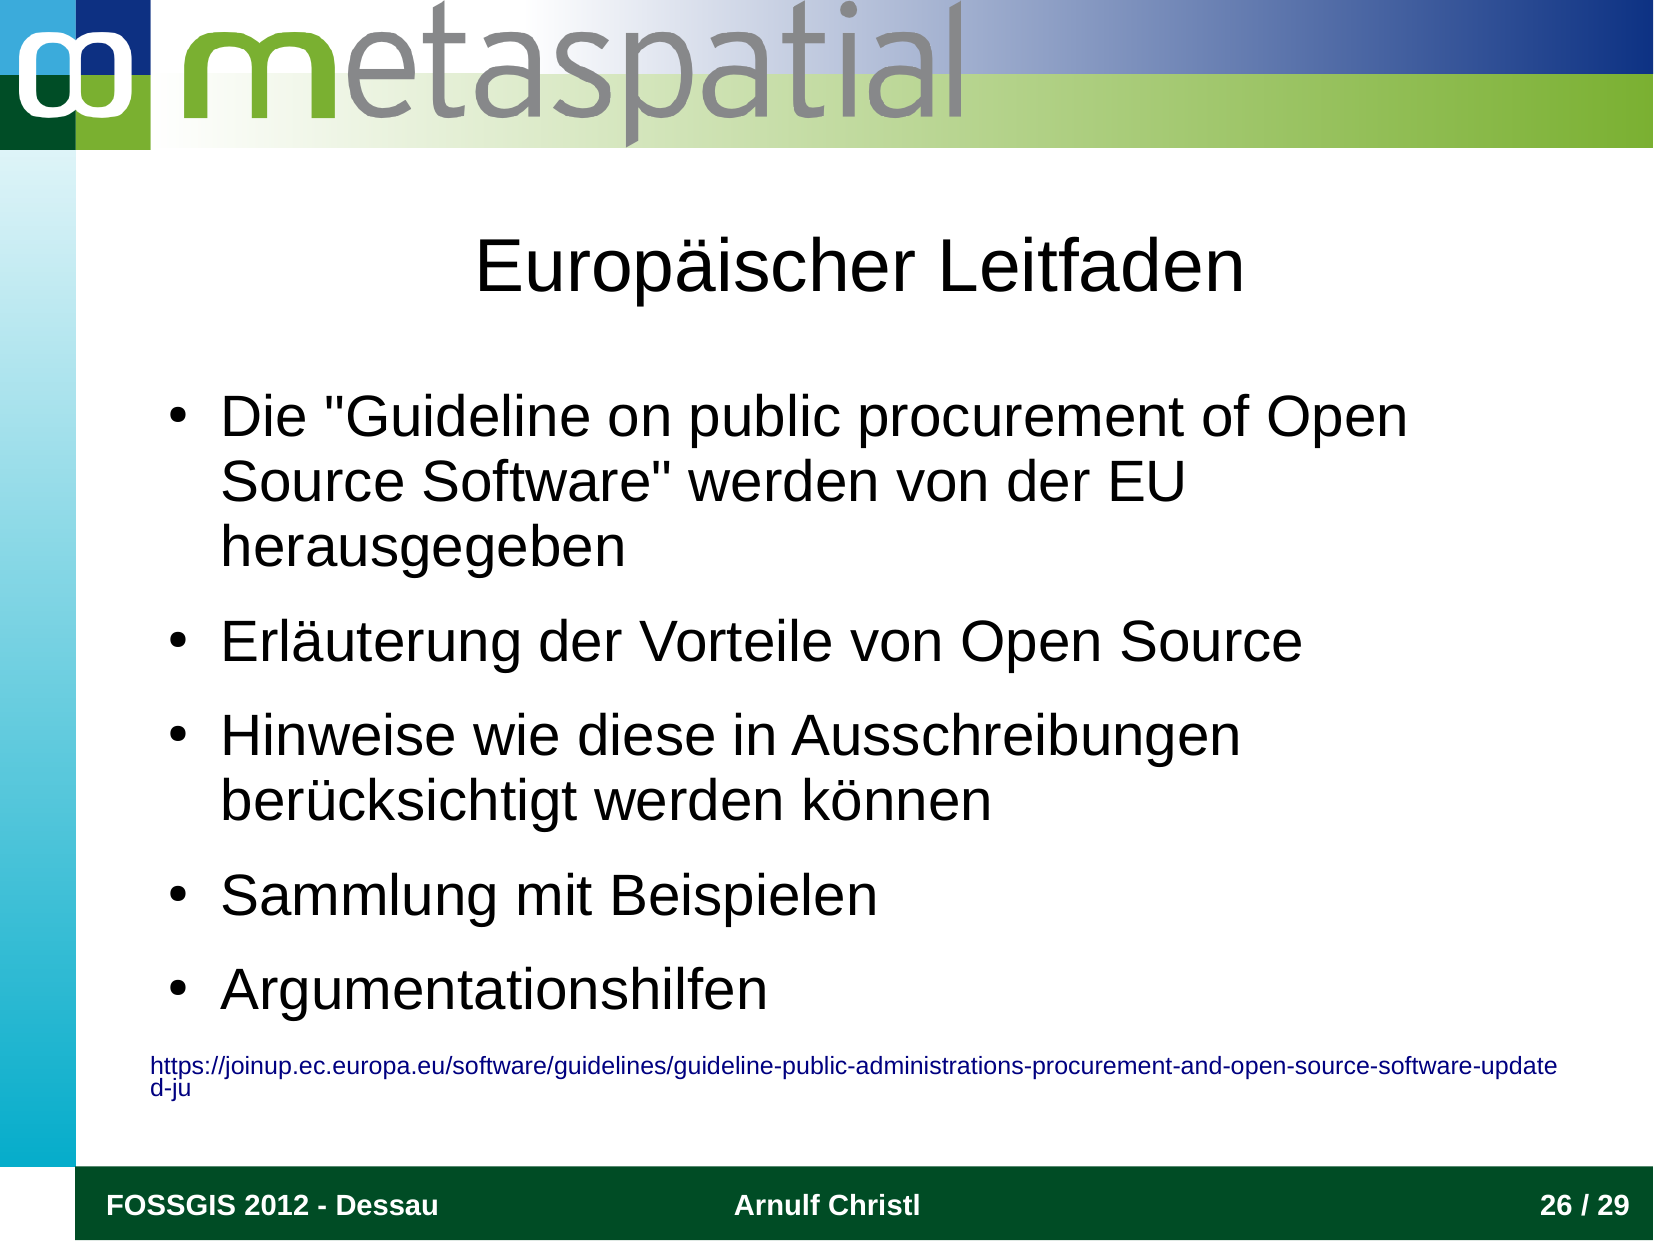

# Europäischer Leitfaden
Die "Guideline on public procurement of Open Source Software" werden von der EU herausgegeben
Erläuterung der Vorteile von Open Source
Hinweise wie diese in Ausschreibungen berücksichtigt werden können
Sammlung mit Beispielen
Argumentationshilfen
https://joinup.ec.europa.eu/software/guidelines/guideline-public-administrations-procurement-and-open-source-software-updated-ju
FOSSGIS 2012 - Dessau
Arnulf Christl
26